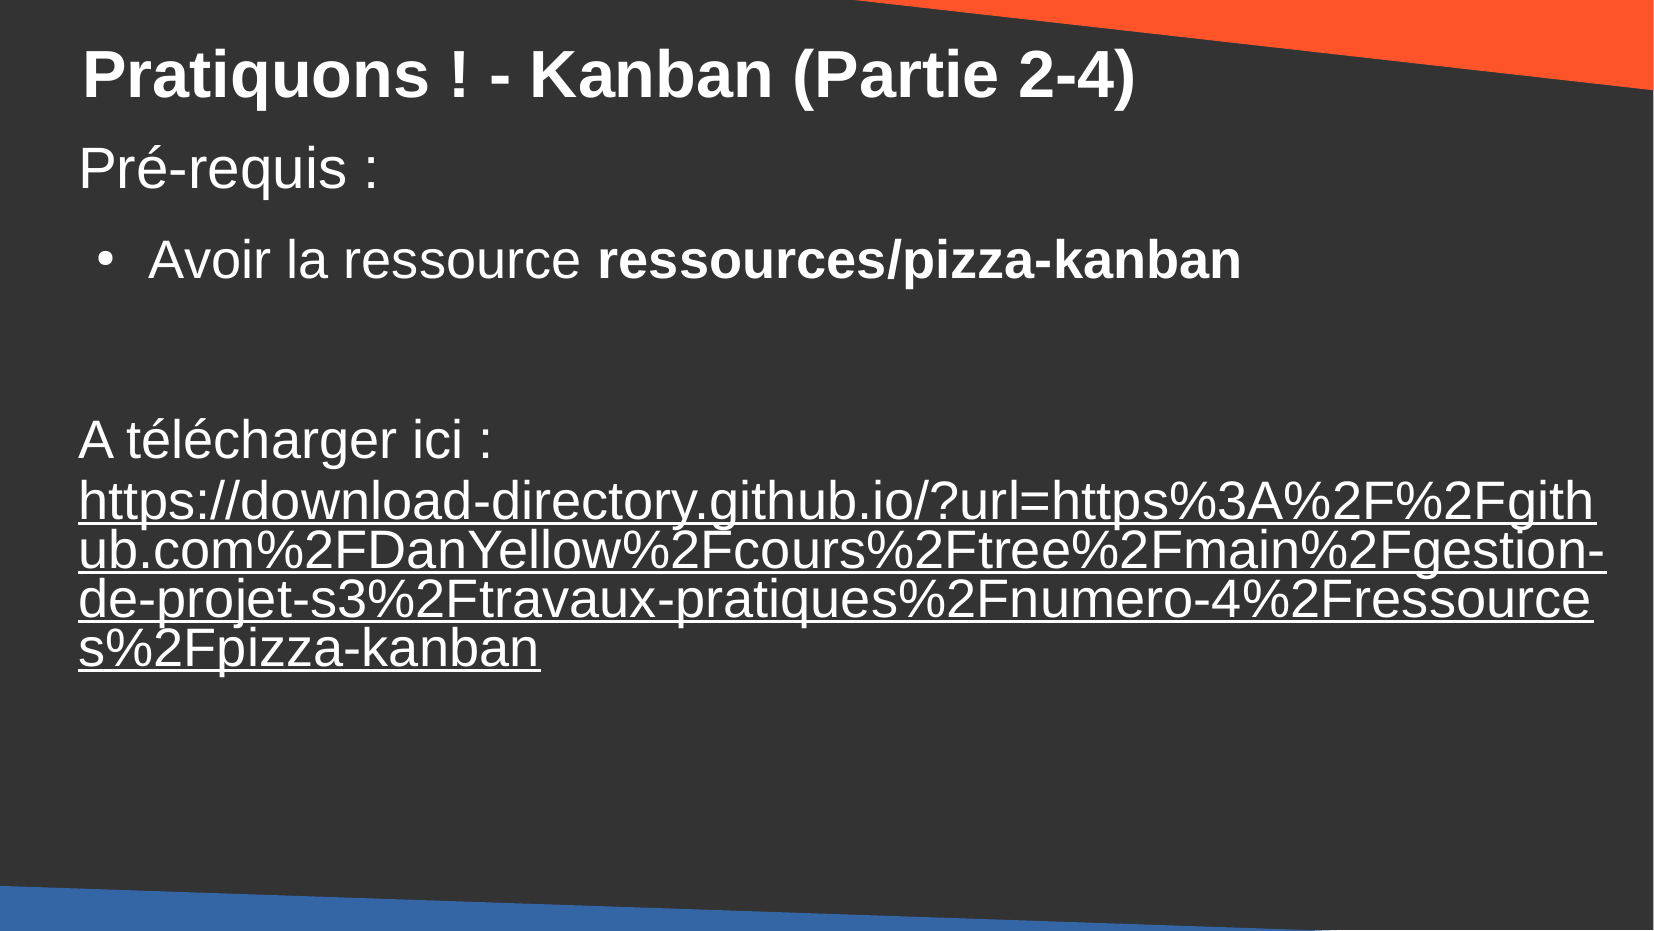

# Pratiquons ! - Kanban (Partie 2-4)
Pré-requis :
Avoir la ressource ressources/pizza-kanban
A télécharger ici : https://download-directory.github.io/?url=https%3A%2F%2Fgithub.com%2FDanYellow%2Fcours%2Ftree%2Fmain%2Fgestion-de-projet-s3%2Ftravaux-pratiques%2Fnumero-4%2Fressources%2Fpizza-kanban